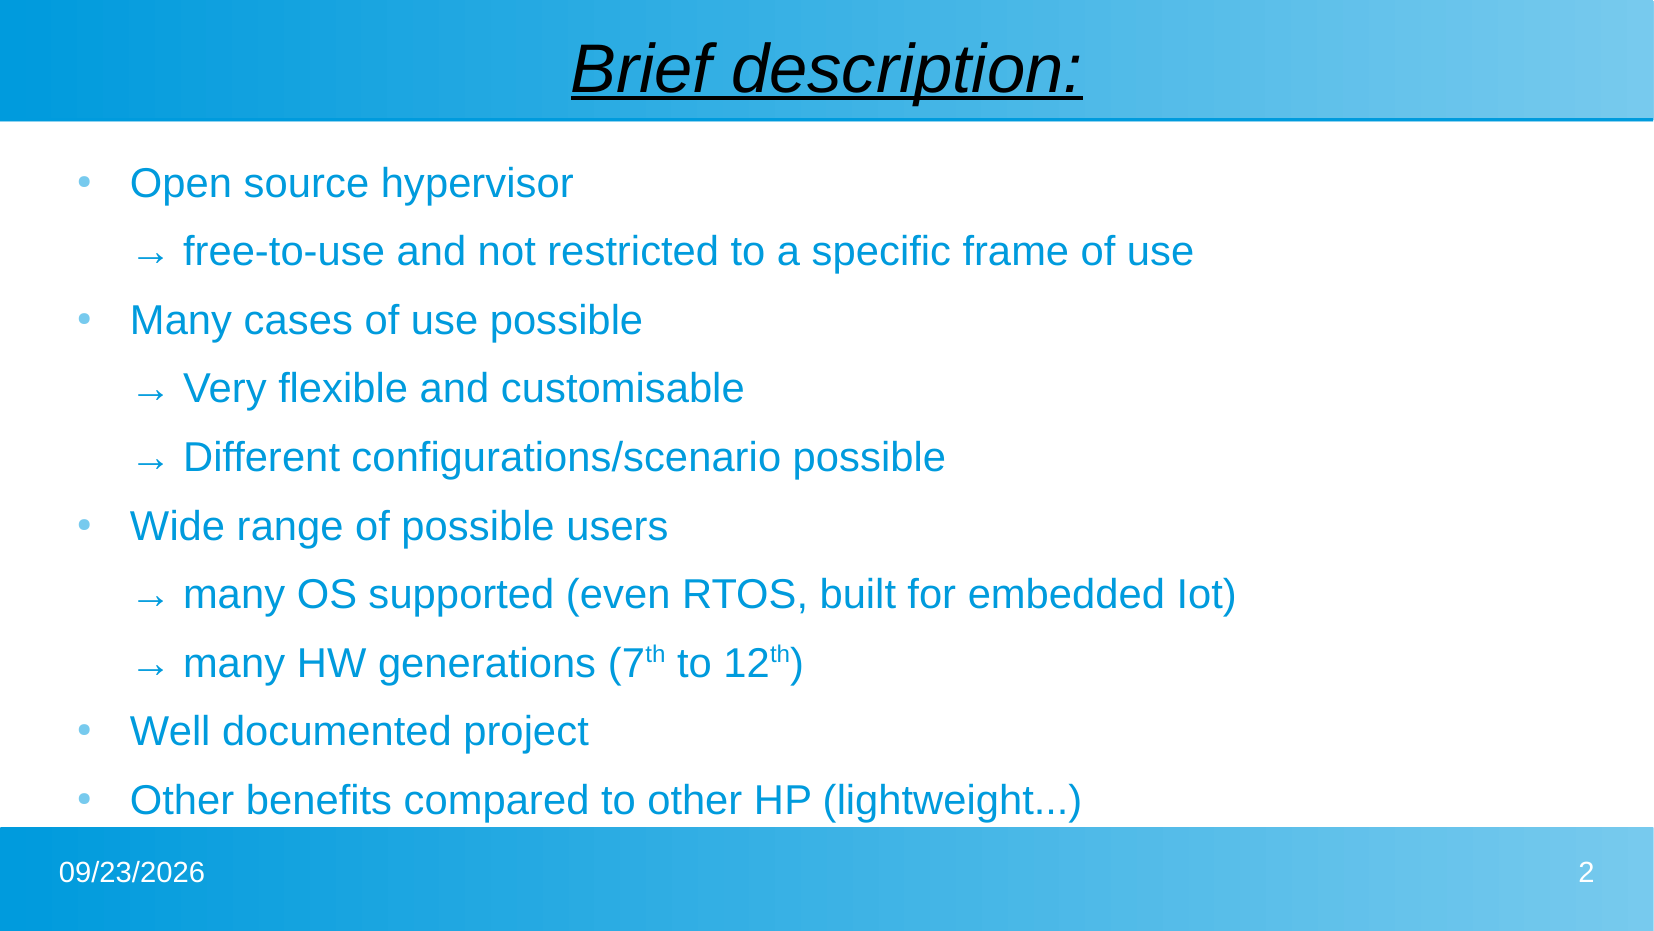

# Brief description:
Open source hypervisor
→ free-to-use and not restricted to a specific frame of use
Many cases of use possible
→ Very flexible and customisable
→ Different configurations/scenario possible
Wide range of possible users
→ many OS supported (even RTOS, built for embedded Iot)
→ many HW generations (7th to 12th)
Well documented project
Other benefits compared to other HP (lightweight...)
2